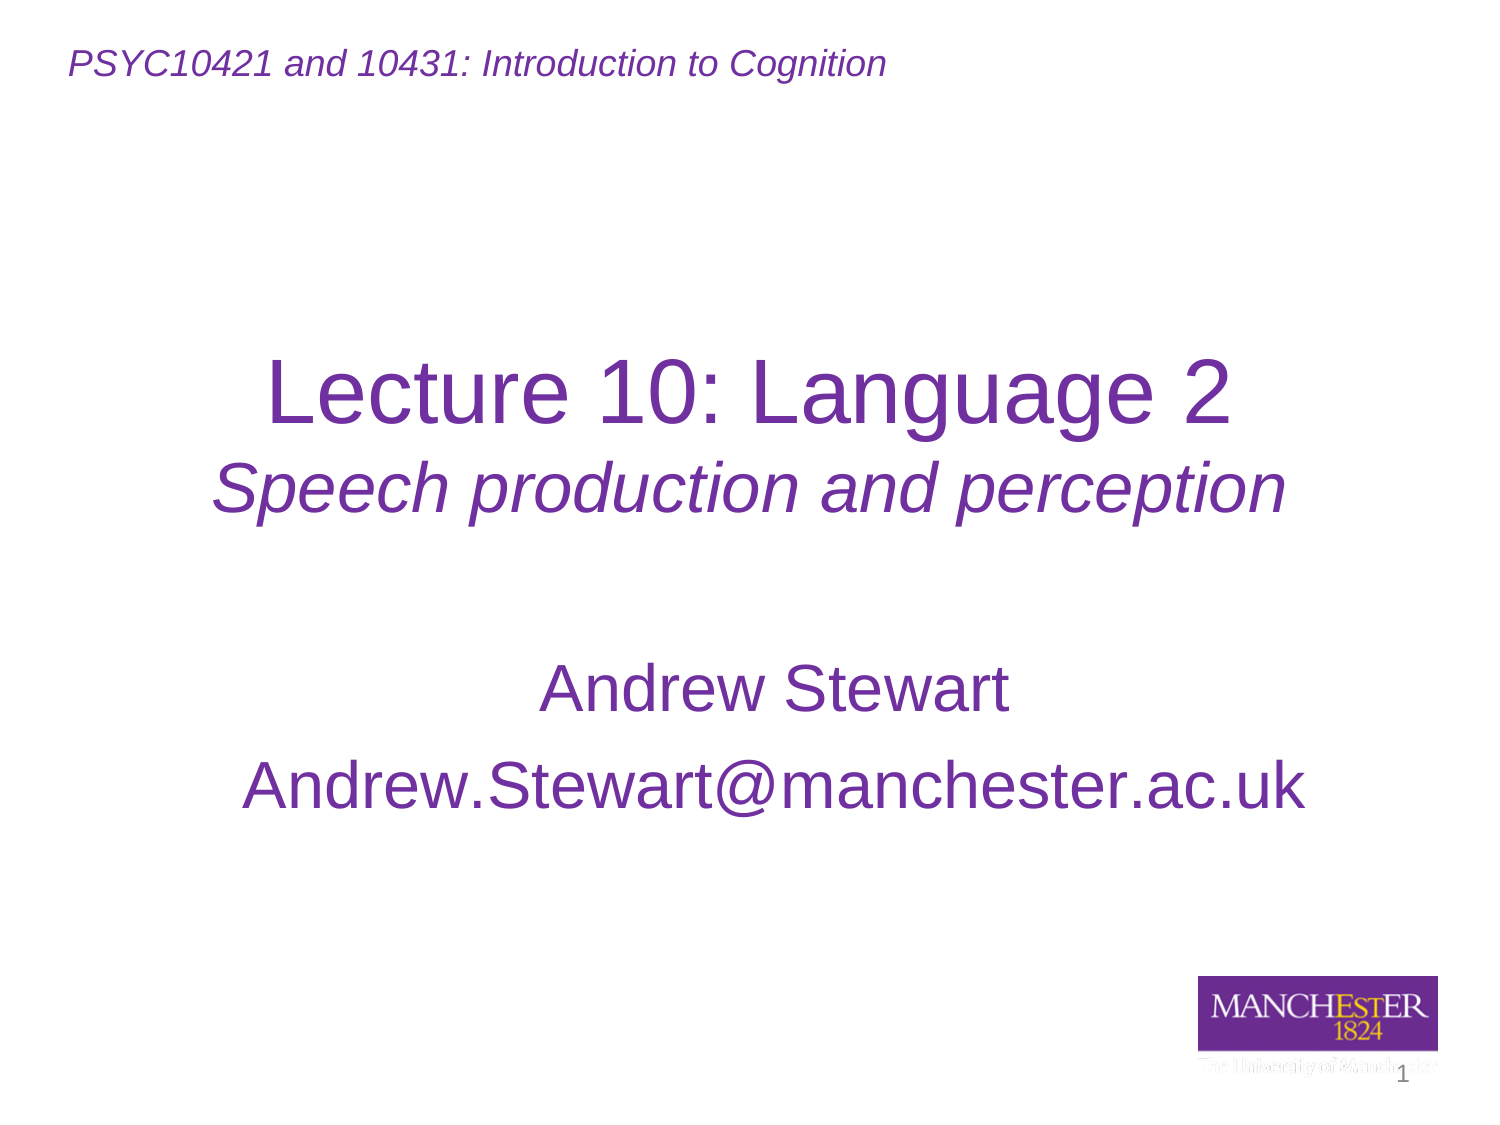

PSYC10421 and 10431: Introduction to Cognition
# Lecture 10: Language 2 Speech production and perception
Andrew Stewart
Andrew.Stewart@manchester.ac.uk